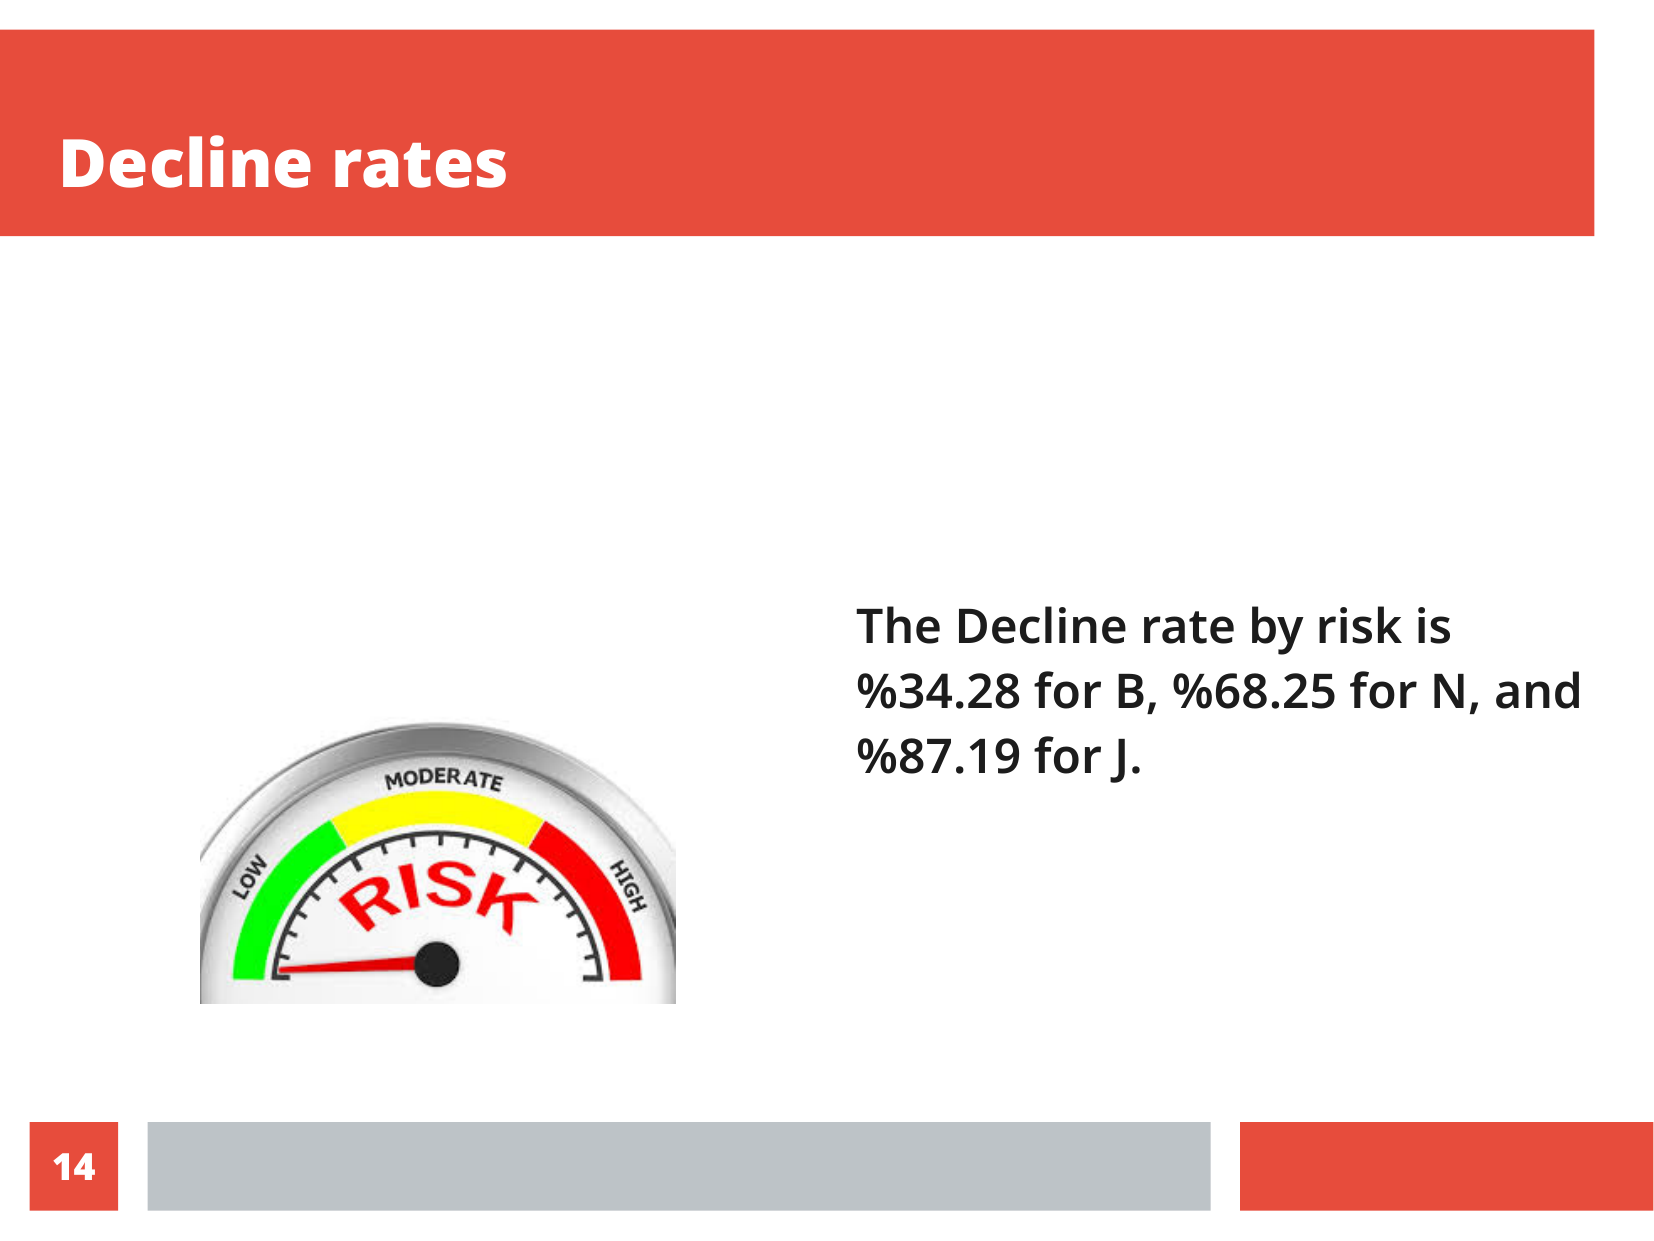

# Decline rates
The Decline rate by risk is %34.28 for B, %68.25 for N, and %87.19 for J.
14